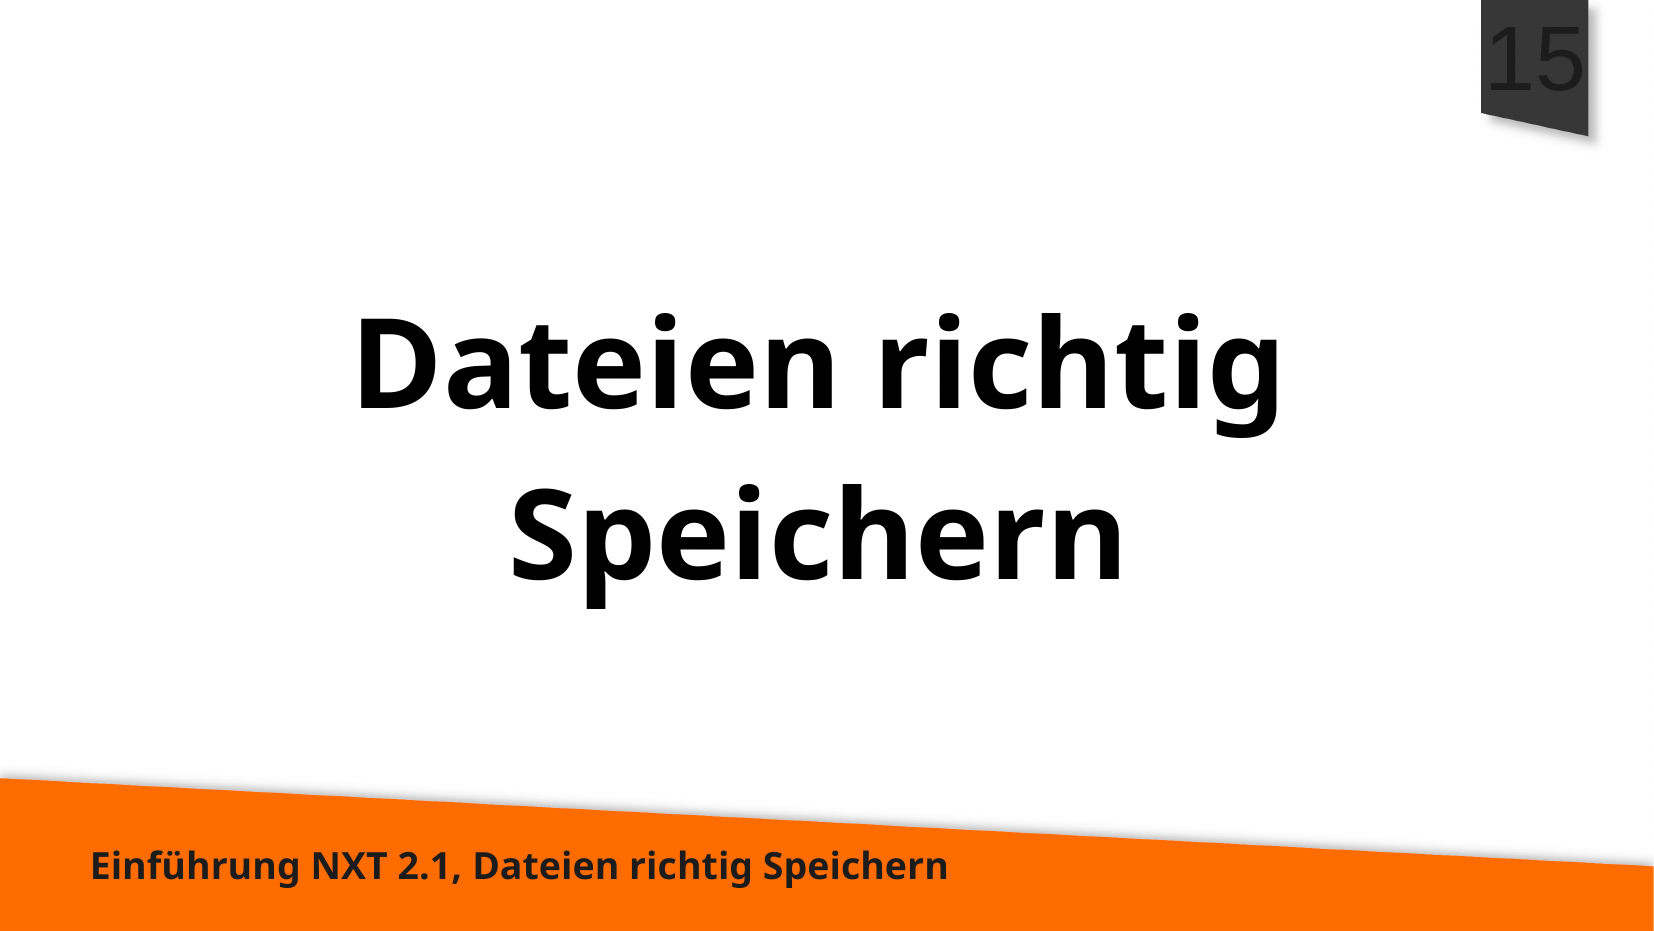

15
# Dateien richtig Speichern
Einführung NXT 2.1, Dateien richtig Speichern